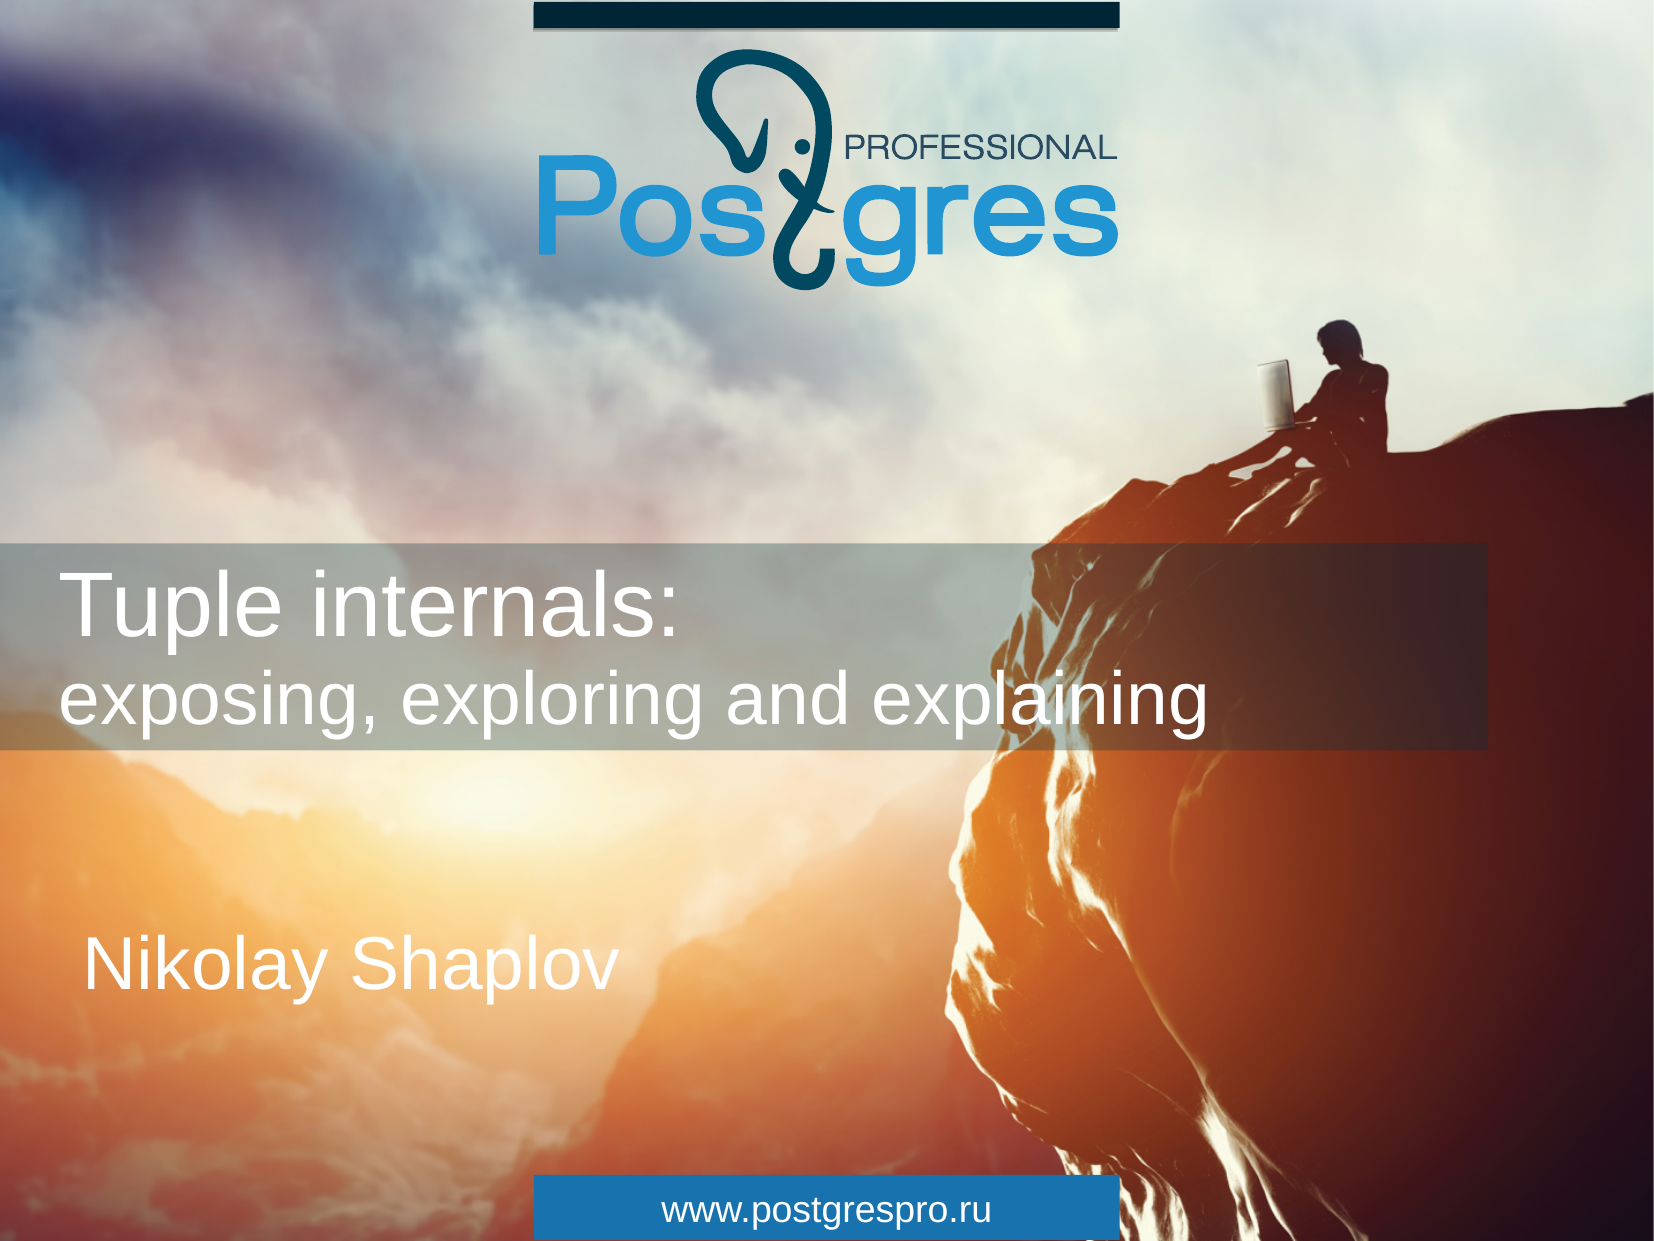

# Tuple internals: exposing, exploring and explaining
Nikolay Shaplov